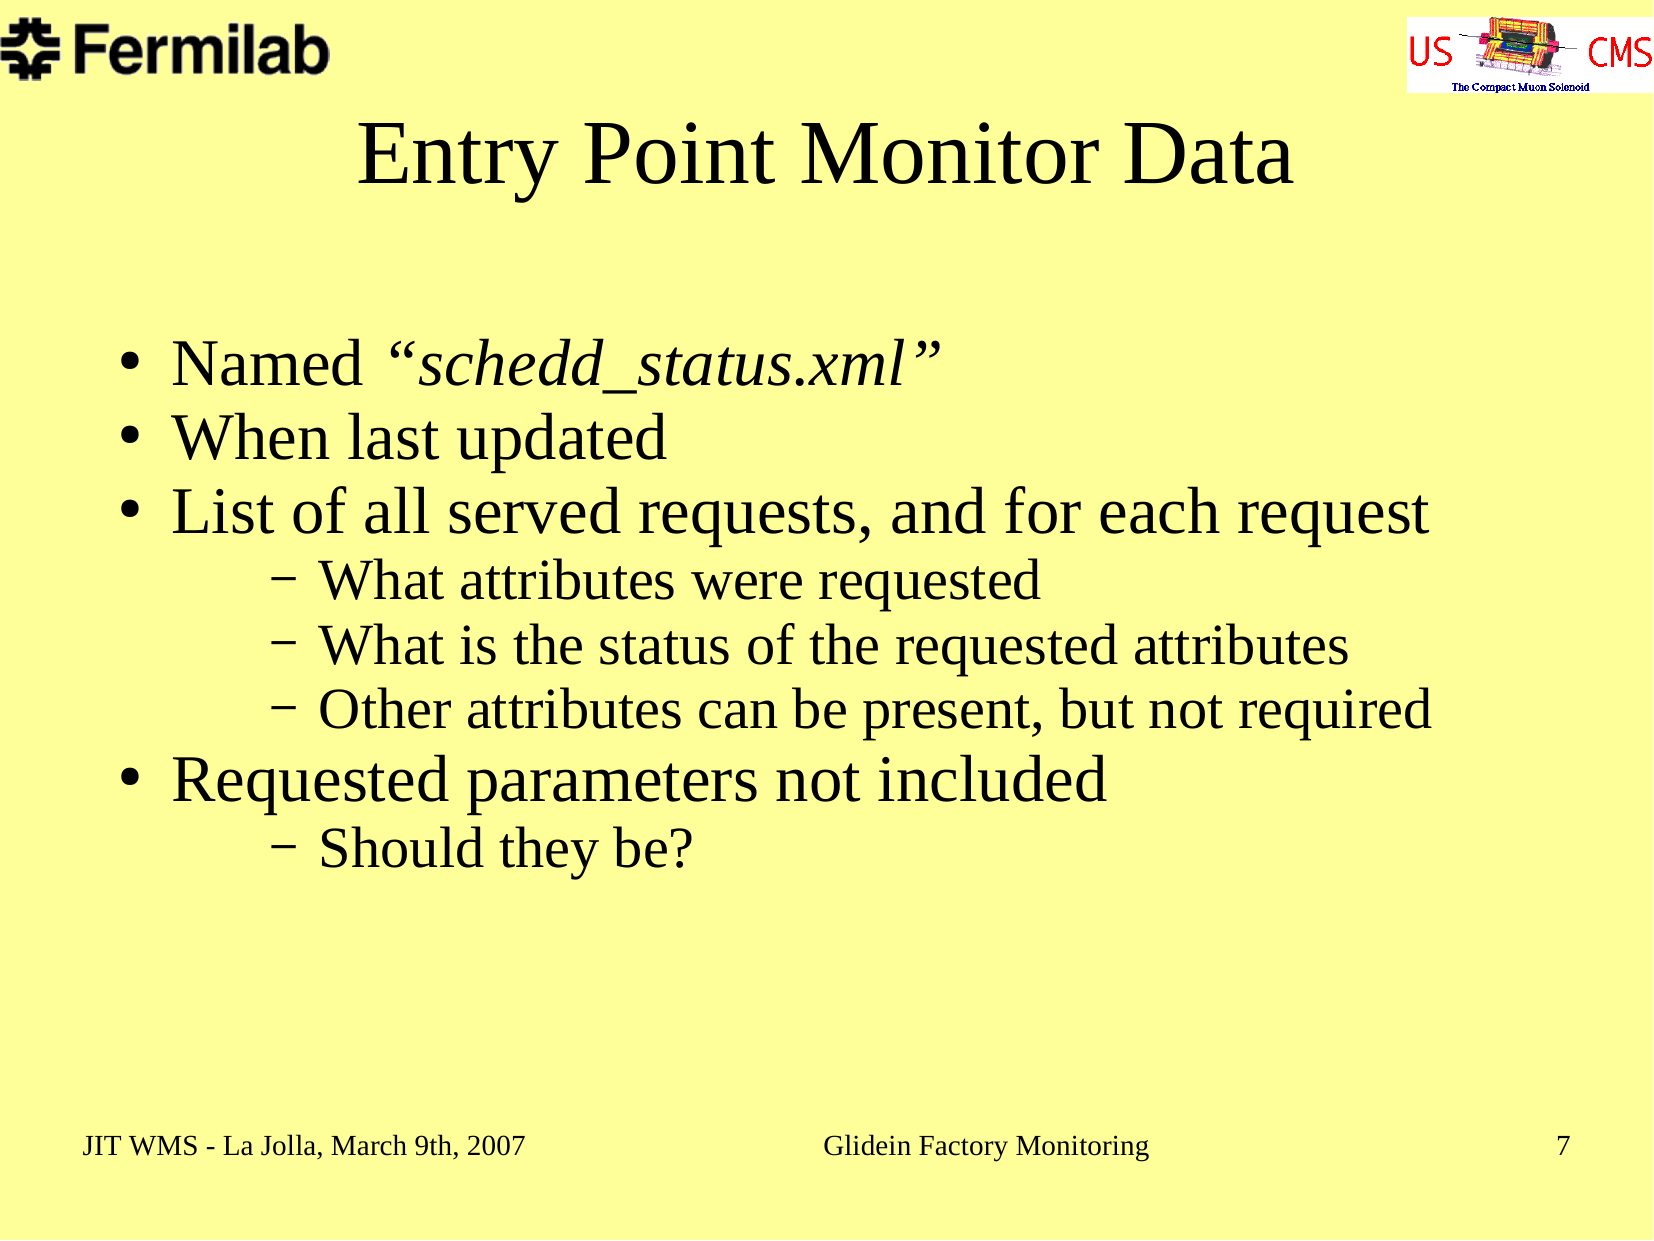

# Entry Point Monitor Data
Named “schedd_status.xml”
When last updated
List of all served requests, and for each request
What attributes were requested
What is the status of the requested attributes
Other attributes can be present, but not required
Requested parameters not included
Should they be?
JIT WMS - La Jolla, March 9th, 2007
Glidein Factory Monitoring
7